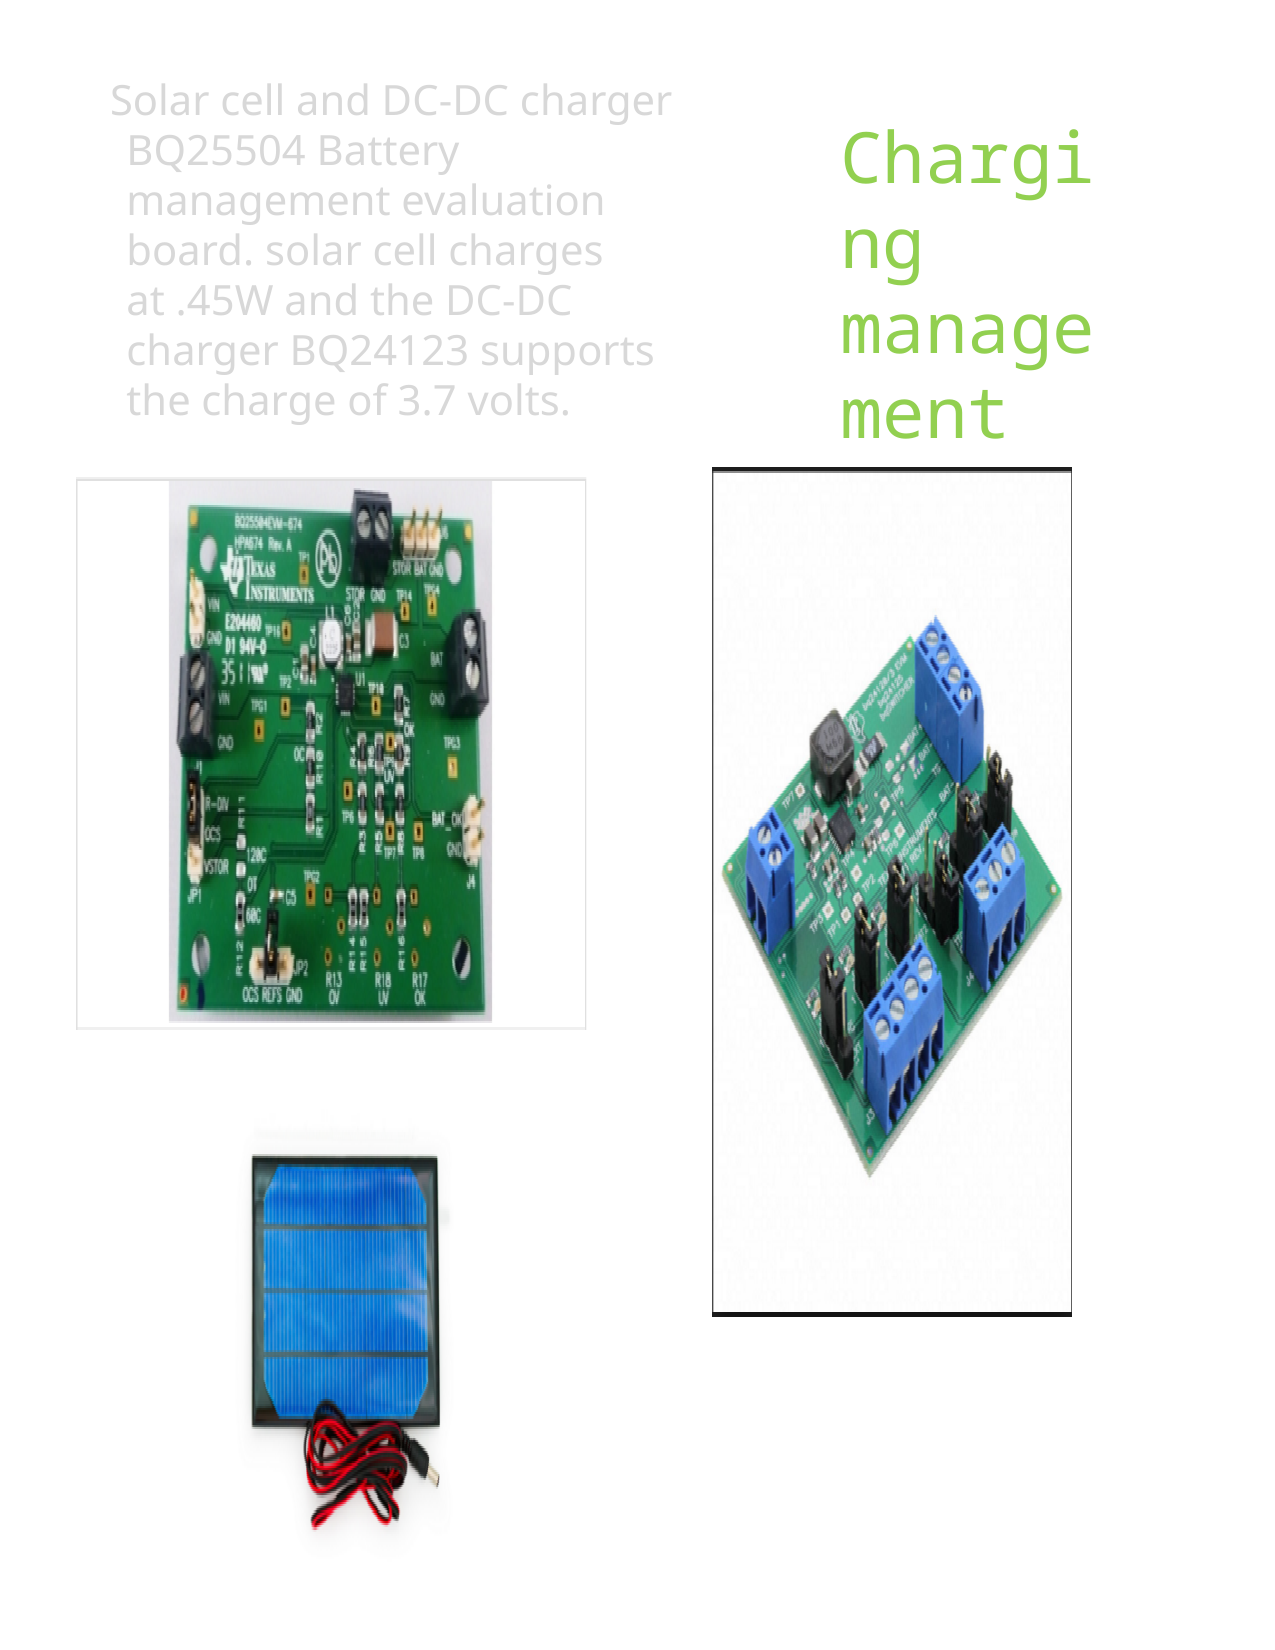

Solar cell and DC-DC charger BQ25504 Battery management evaluation board. solar cell charges at .45W and the DC-DC charger BQ24123 supports the charge of 3.7 volts.
# Charging management